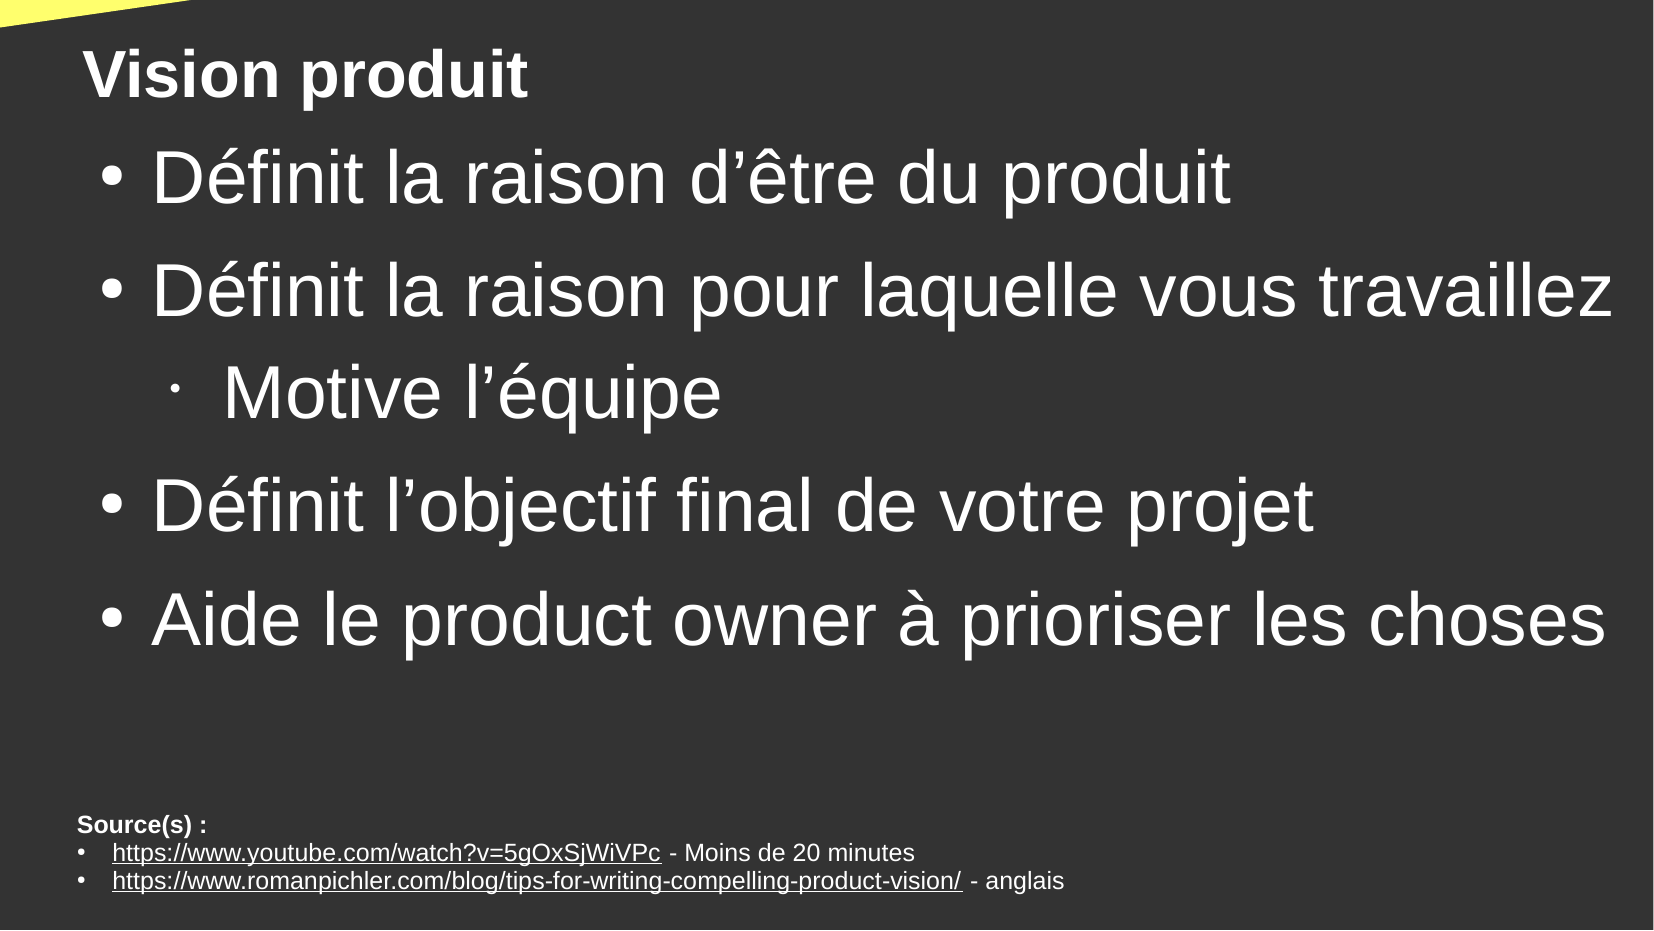

# Vision produit
Définit la raison d’être du produit
Définit la raison pour laquelle vous travaillez
Motive l’équipe
Définit l’objectif final de votre projet
Aide le product owner à prioriser les choses
Source(s) :
https://www.youtube.com/watch?v=5gOxSjWiVPc - Moins de 20 minutes
https://www.romanpichler.com/blog/tips-for-writing-compelling-product-vision/ - anglais